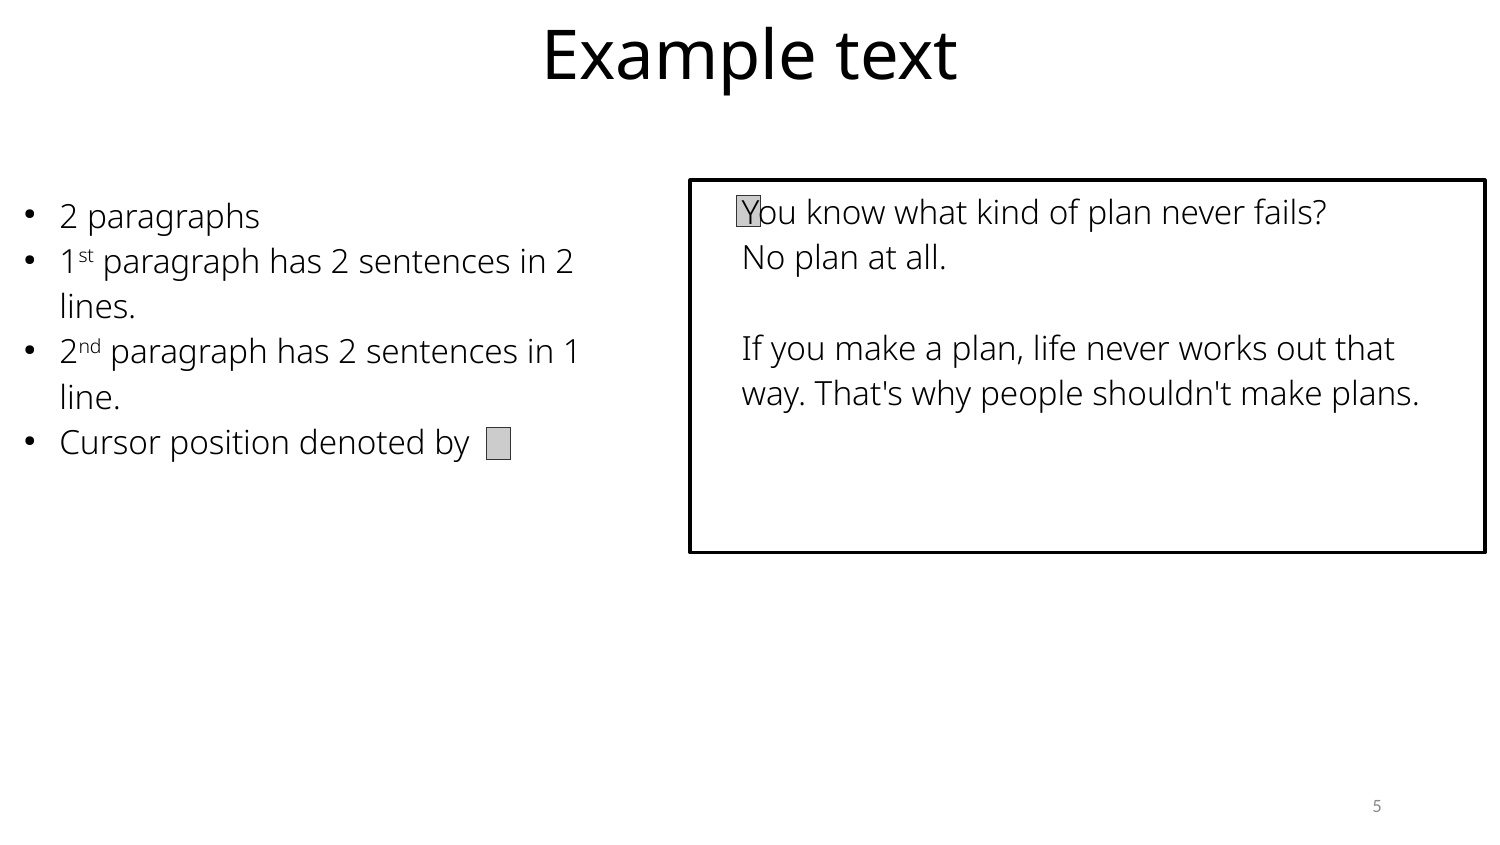

# Example text
You know what kind of plan never fails?
No plan at all.
If you make a plan, life never works out that way. That's why people shouldn't make plans.
2 paragraphs
1st paragraph has 2 sentences in 2 lines.
2nd paragraph has 2 sentences in 1 line.
Cursor position denoted by